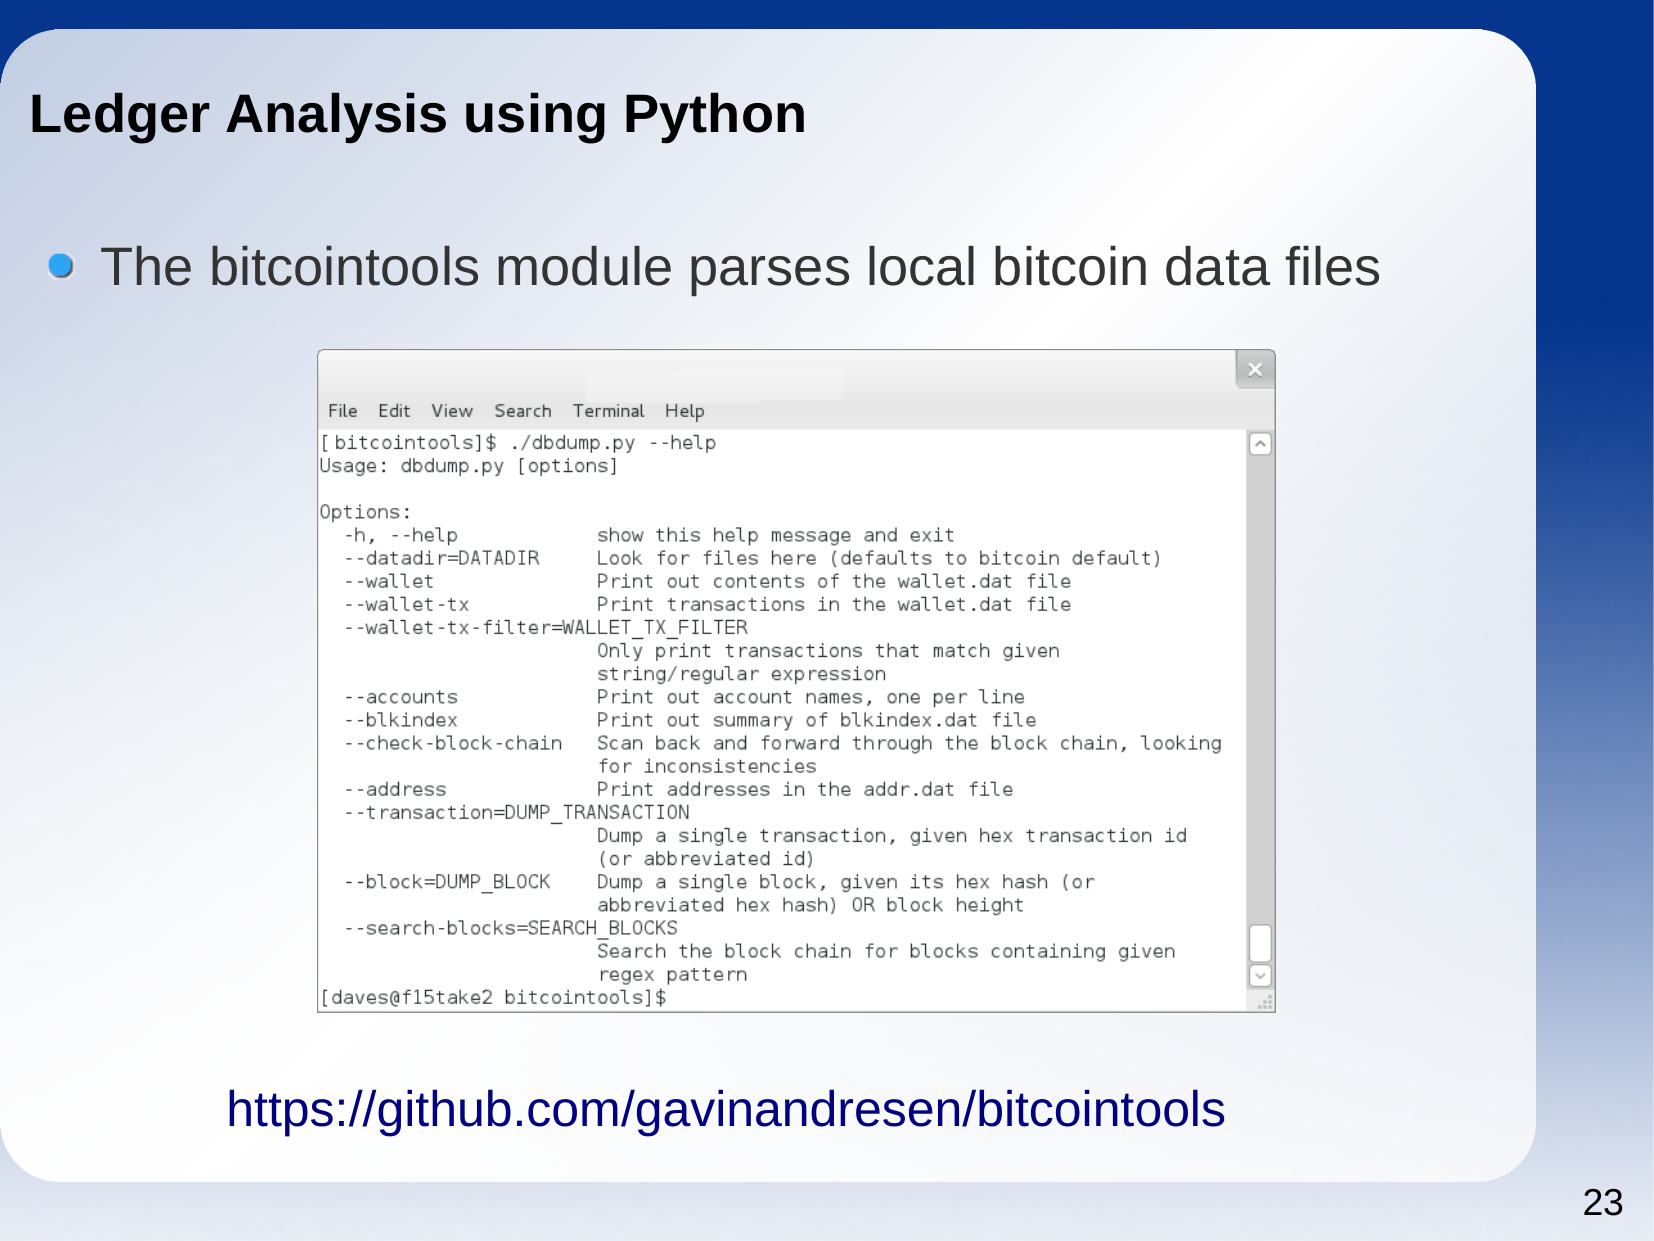

# Ledger Analysis using Python
The bitcointools module parses local bitcoin data files
https://github.com/gavinandresen/bitcointools
23